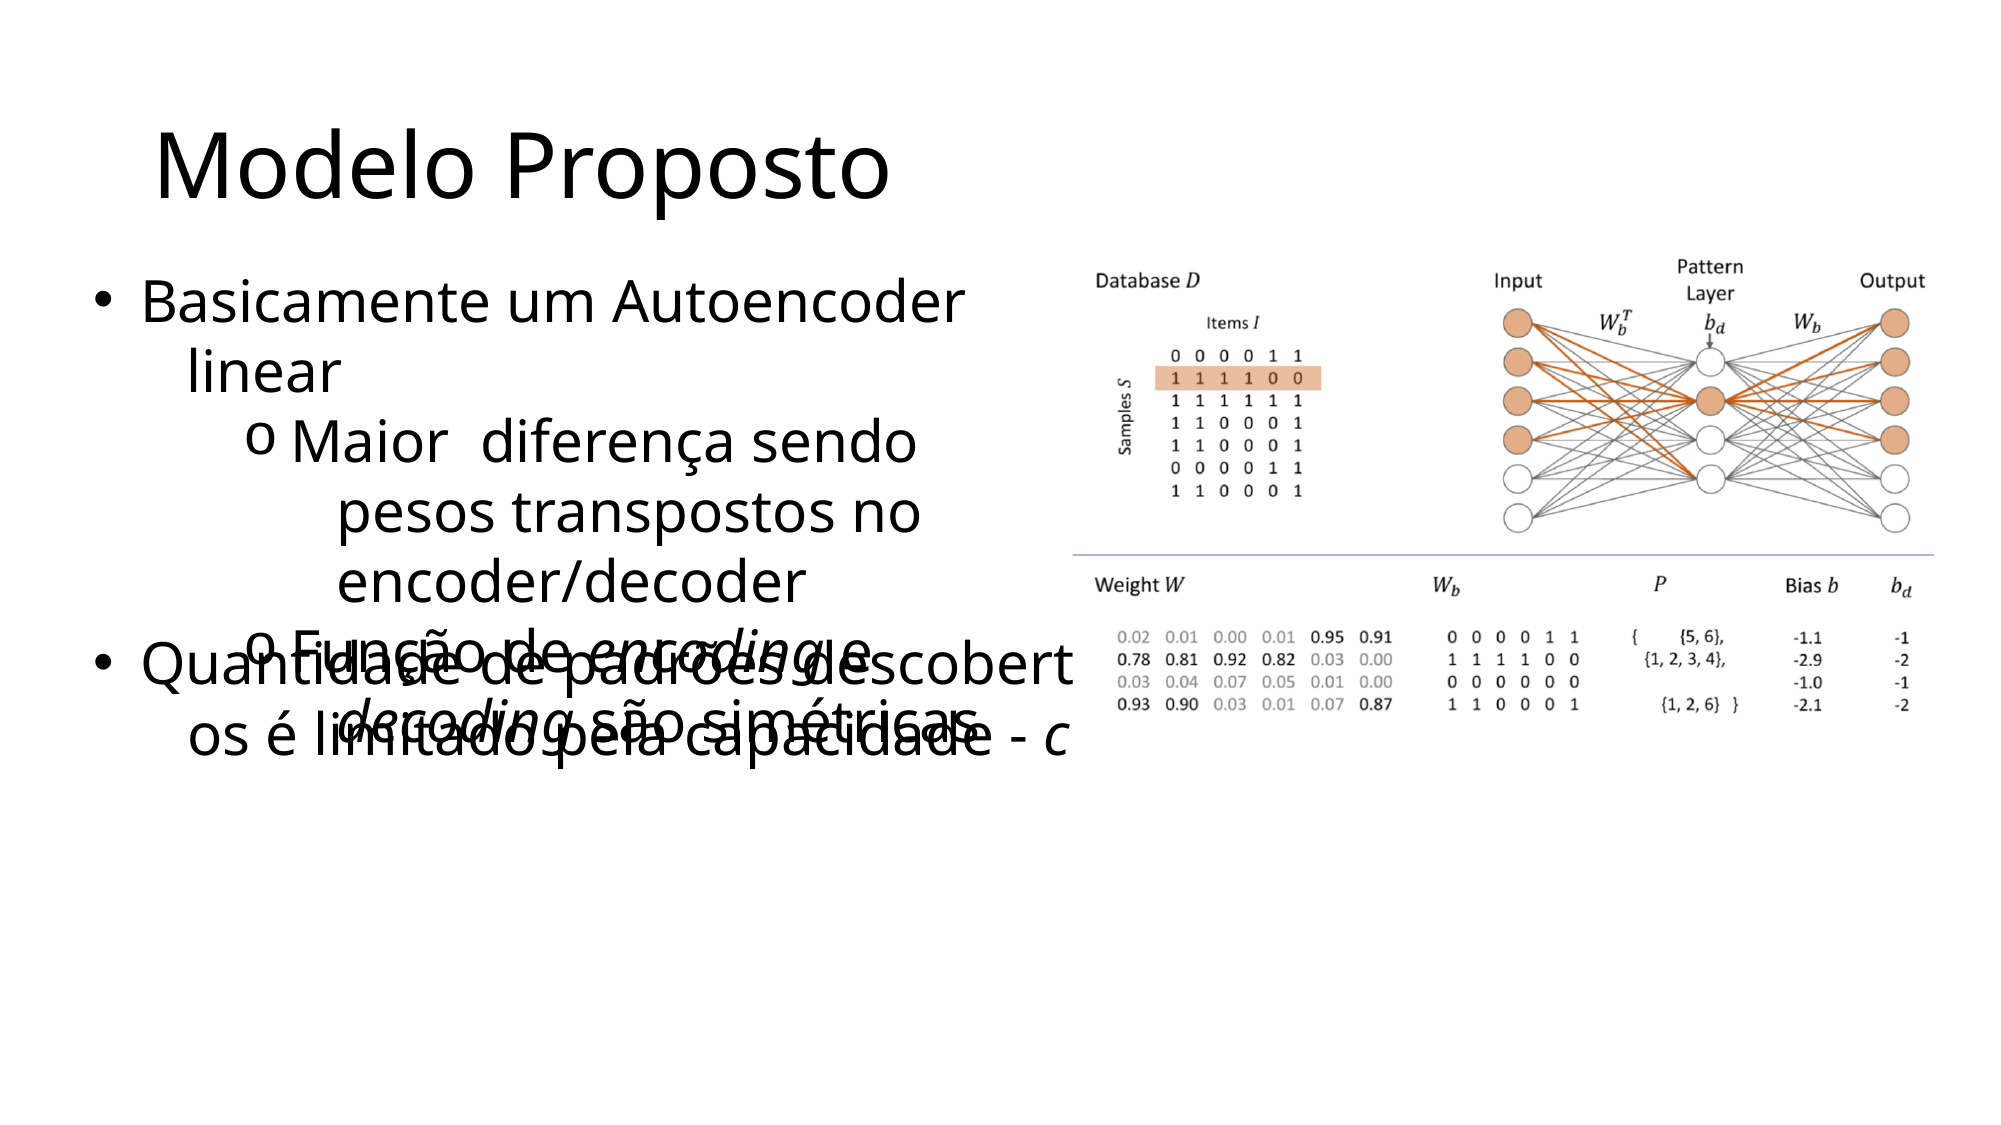

# Modelo Proposto
Basicamente um Autoencoder linear
Maior diferença sendo pesos transpostos no encoder/decoder
Função de encoding e decoding são simétricas
Quantidade de padrões descobertos é limitado pela capacidade - c